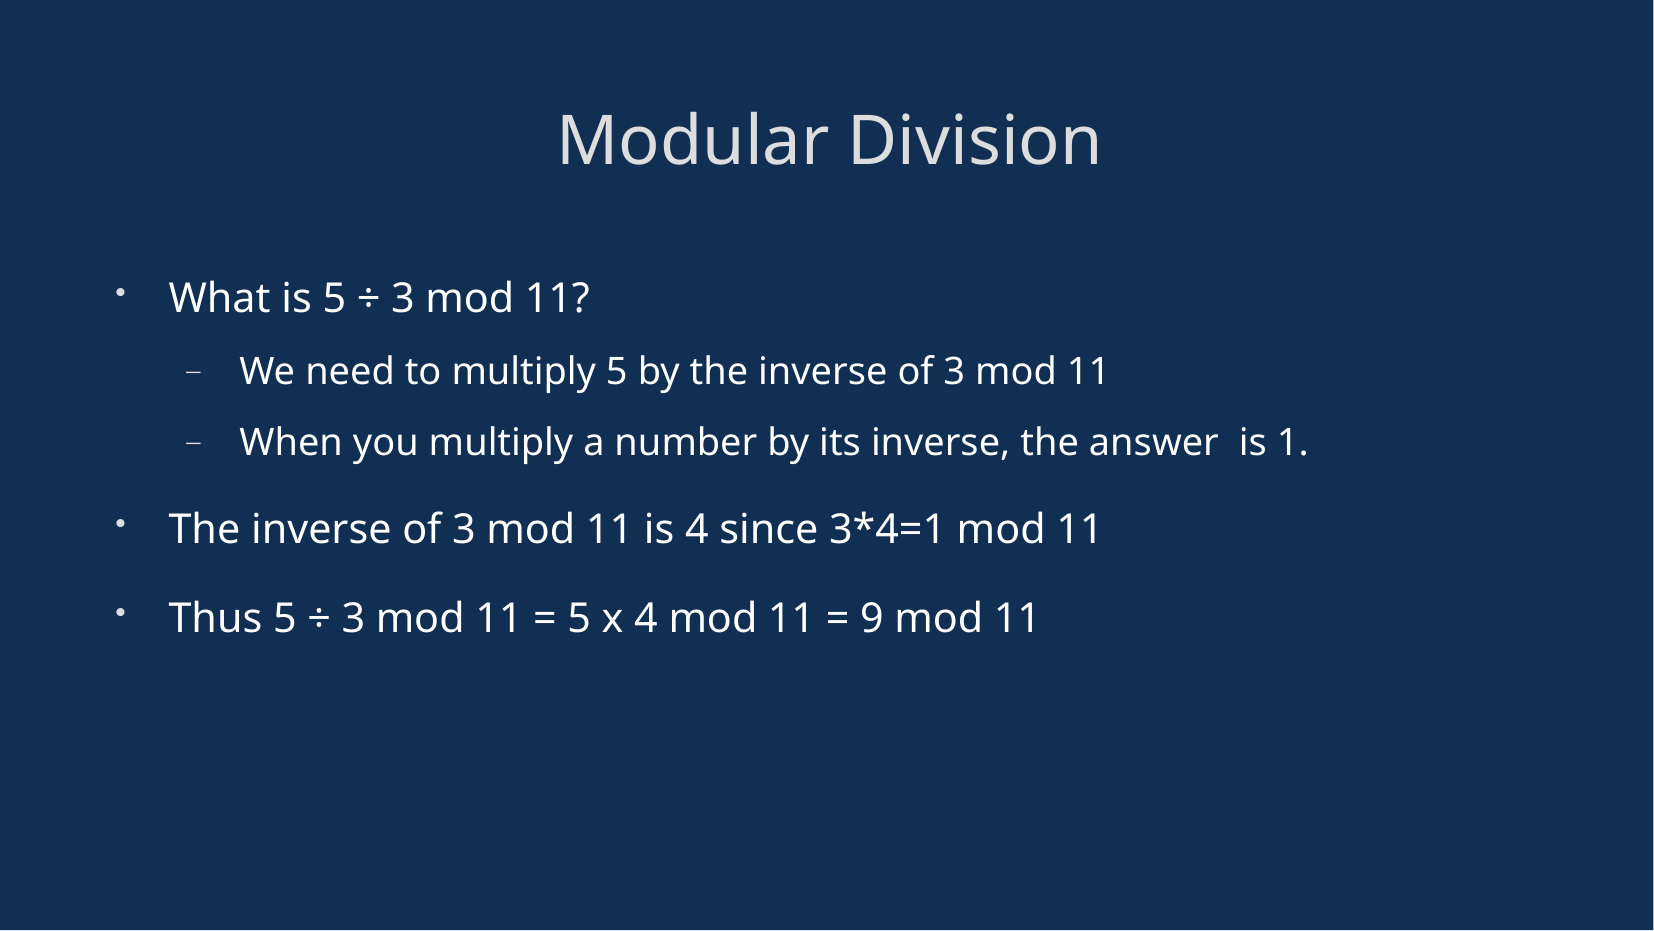

# Modular Division
What is 5 ÷ 3 mod 11?
We need to multiply 5 by the inverse of 3 mod 11
When you multiply a number by its inverse, the answer is 1.
The inverse of 3 mod 11 is 4 since 3*4=1 mod 11
Thus 5 ÷ 3 mod 11 = 5 x 4 mod 11 = 9 mod 11